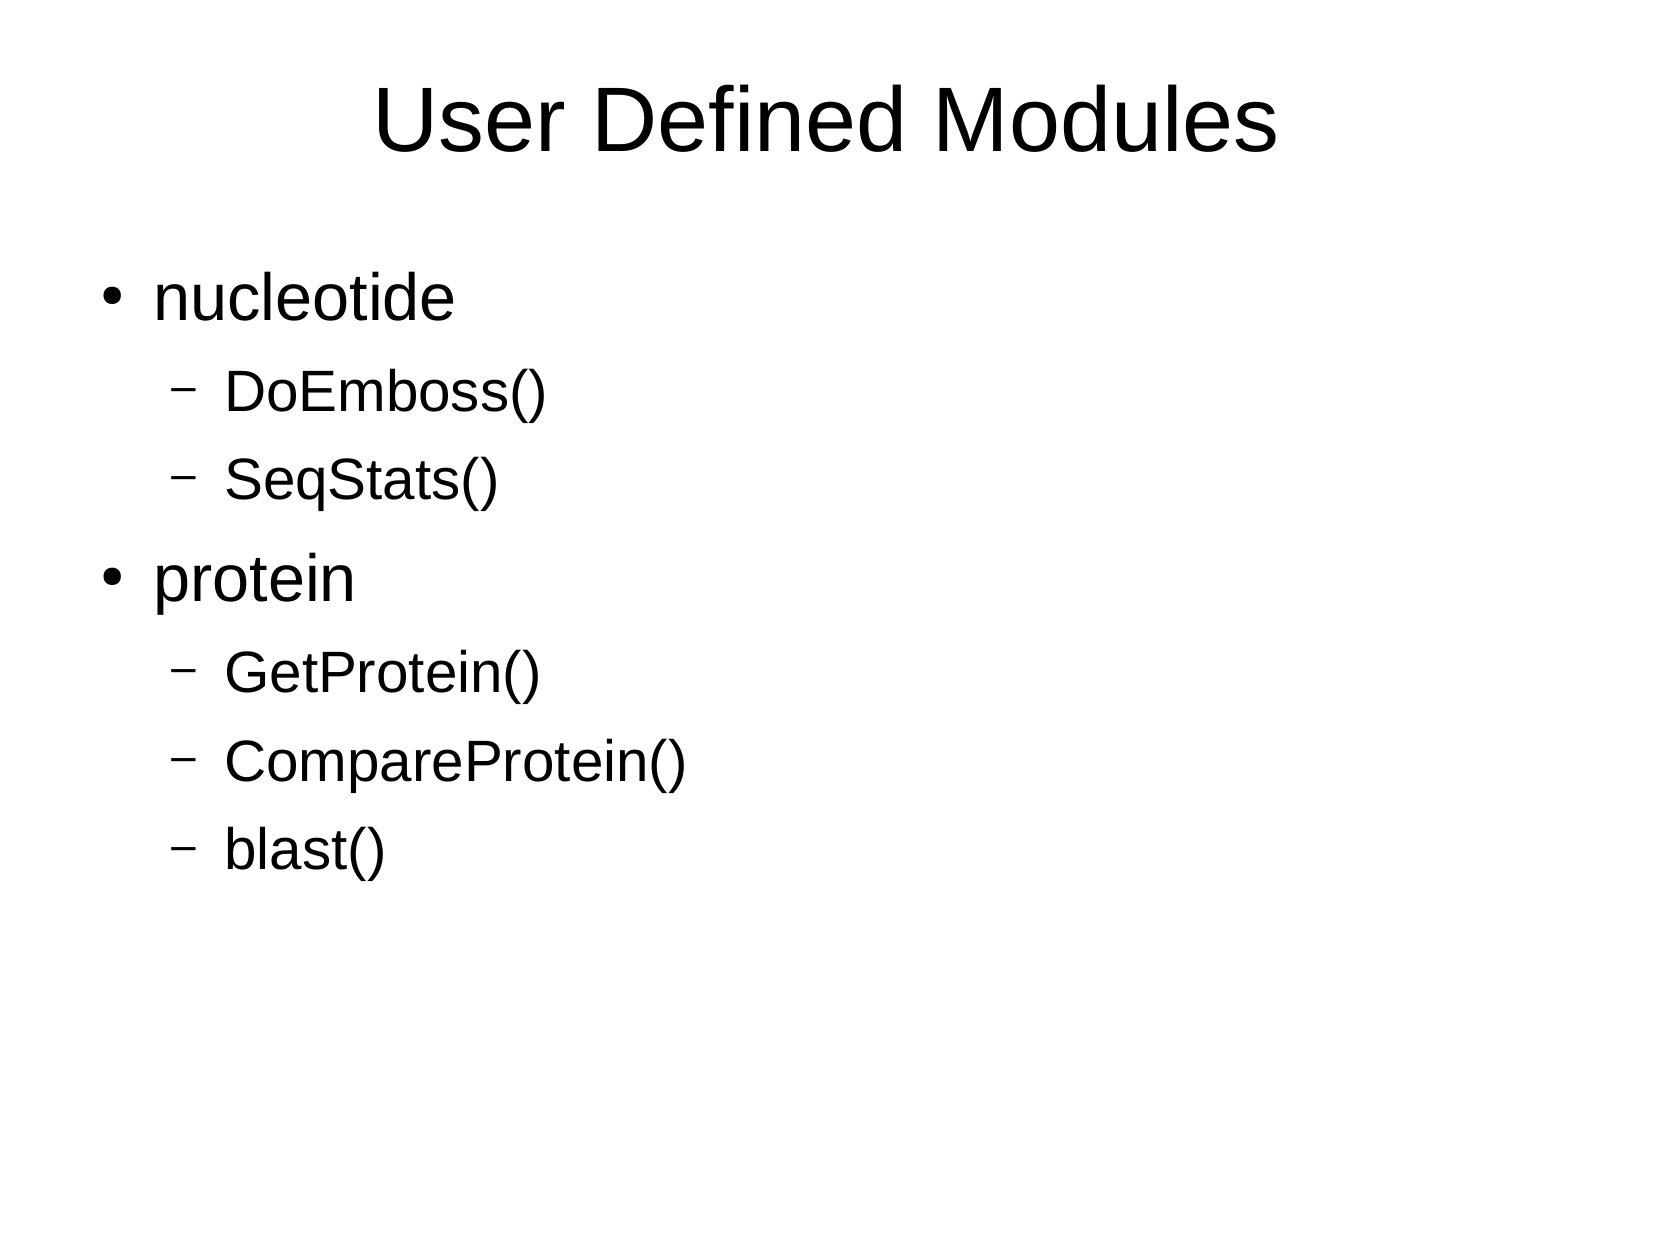

# User Defined Modules
nucleotide
DoEmboss()
SeqStats()
protein
GetProtein()
CompareProtein()
blast()